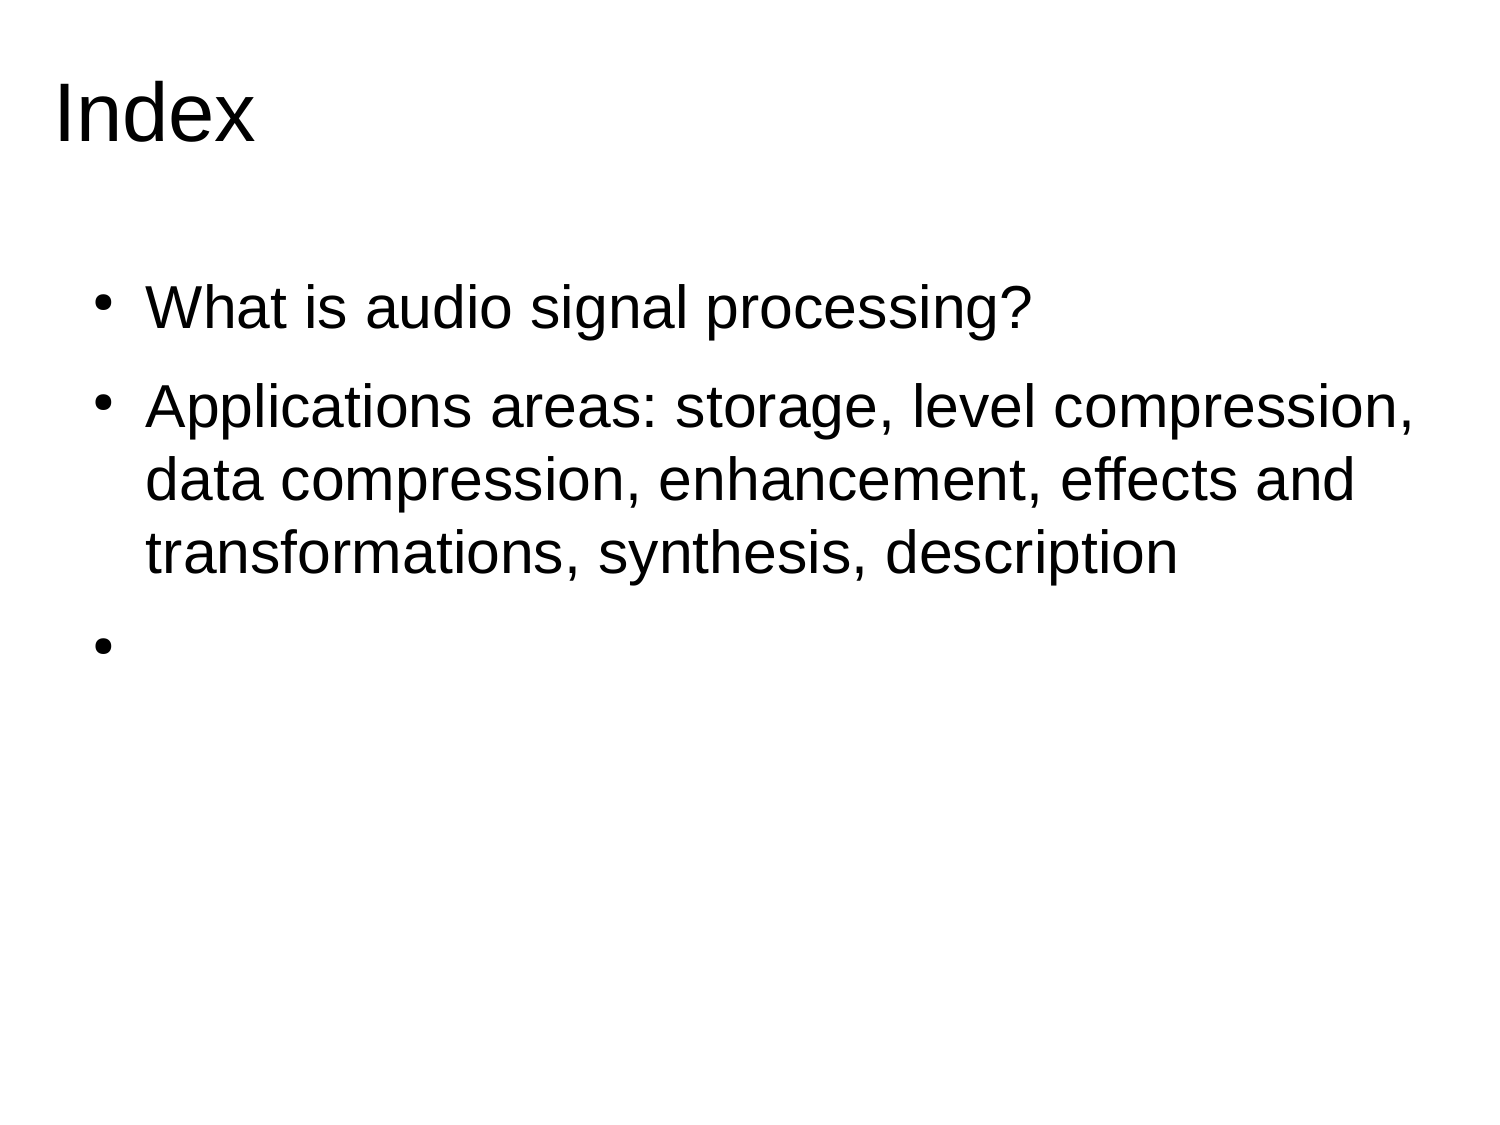

# Index
What is audio signal processing?
Applications areas: storage, level compression, data compression, enhancement, effects and transformations, synthesis, description